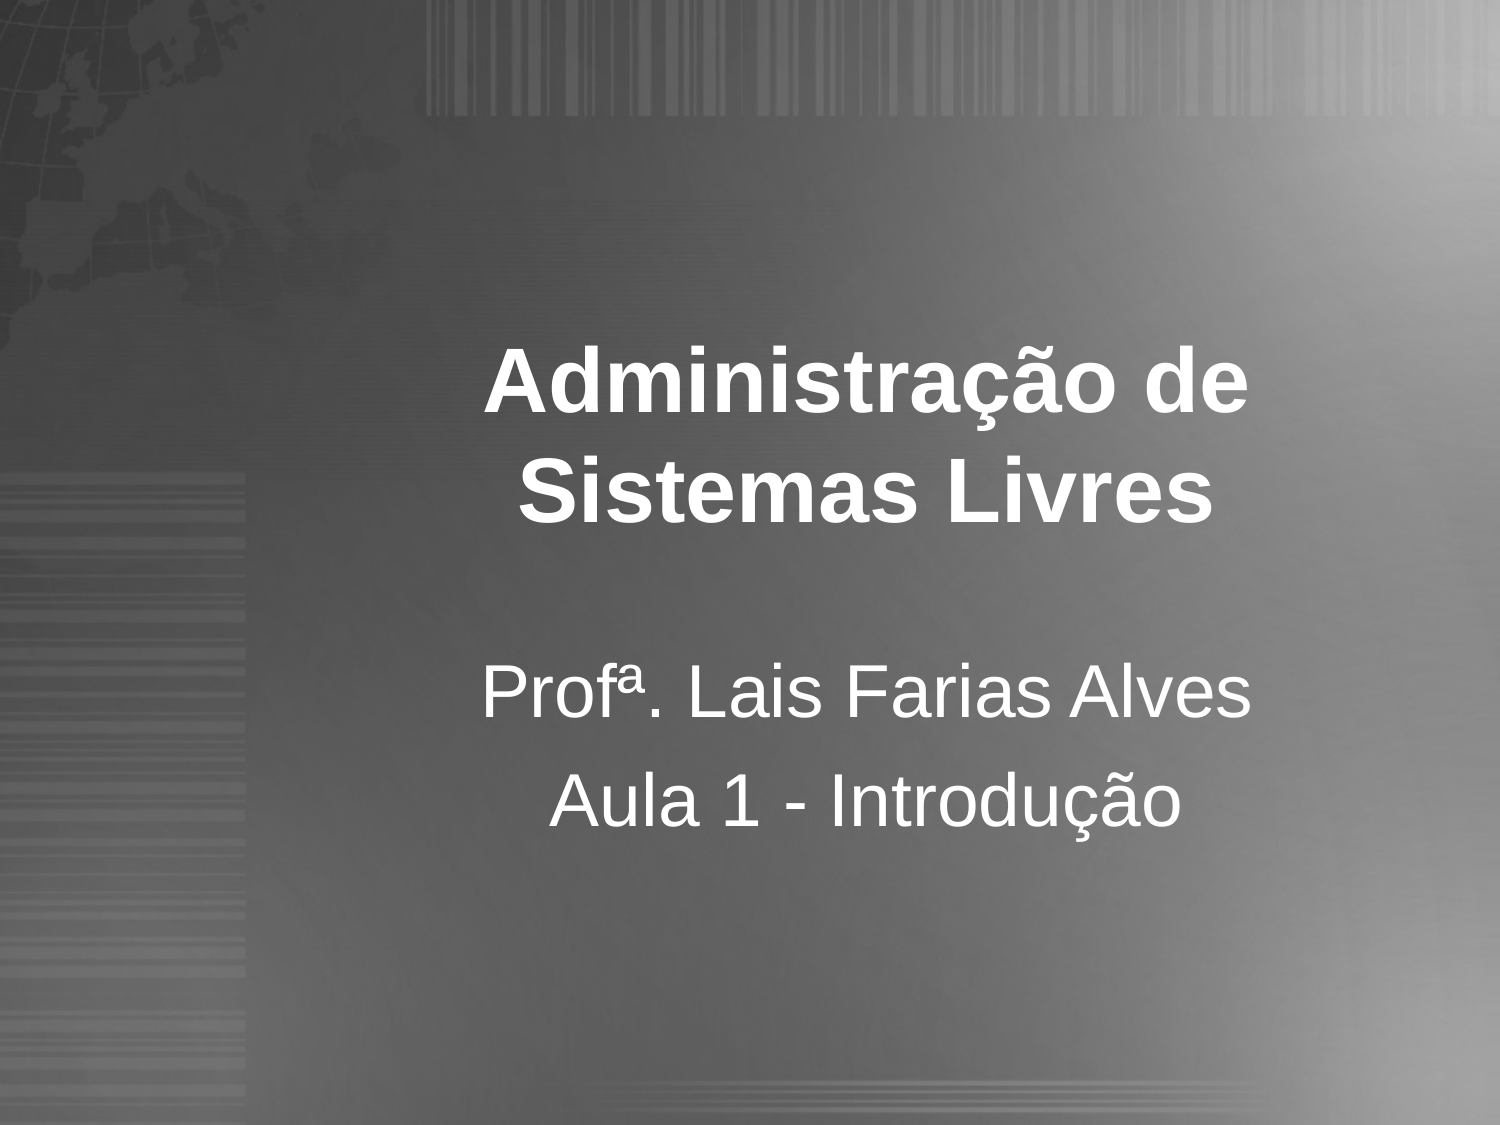

# Administração de Sistemas Livres
Profª. Lais Farias Alves
Aula 1 - Introdução